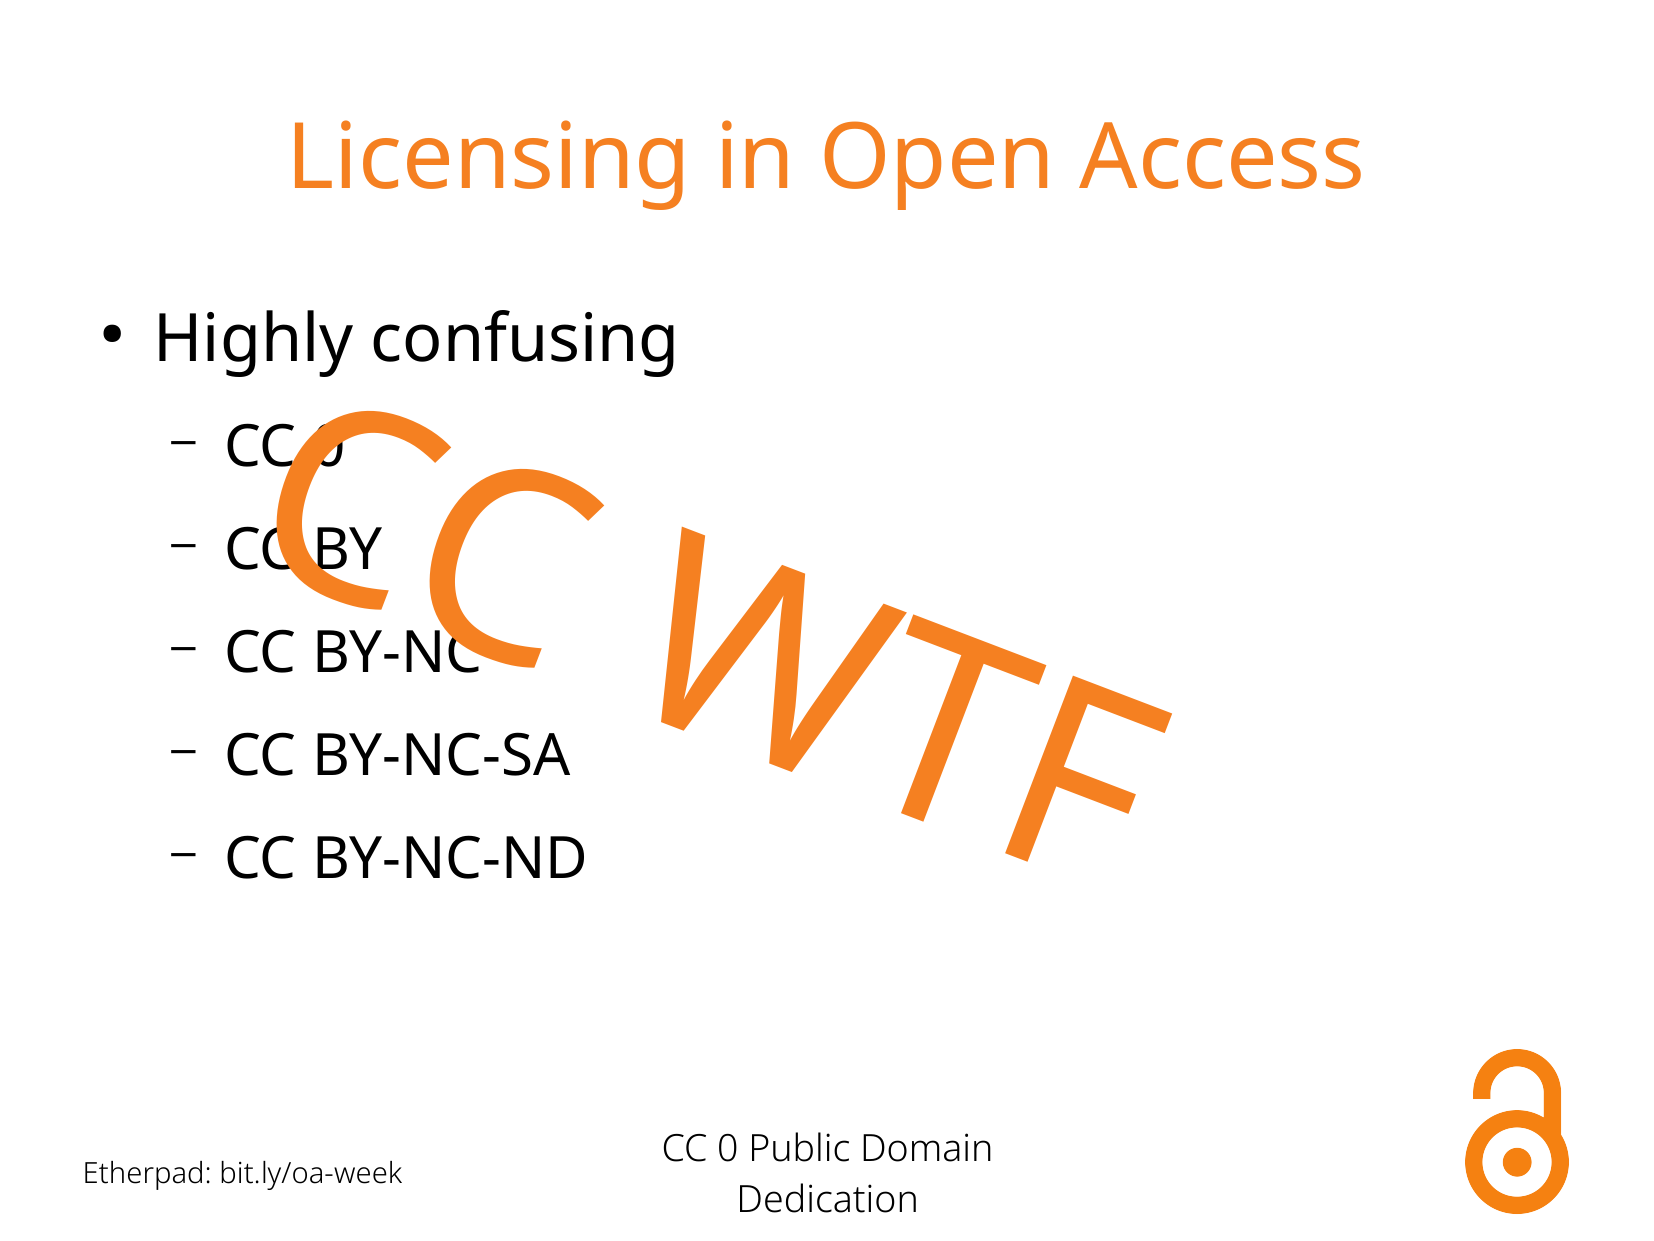

# Licensing in Open Access
Highly confusing
CC 0
CC BY
CC BY-NC
CC BY-NC-SA
CC BY-NC-ND
CC WTF